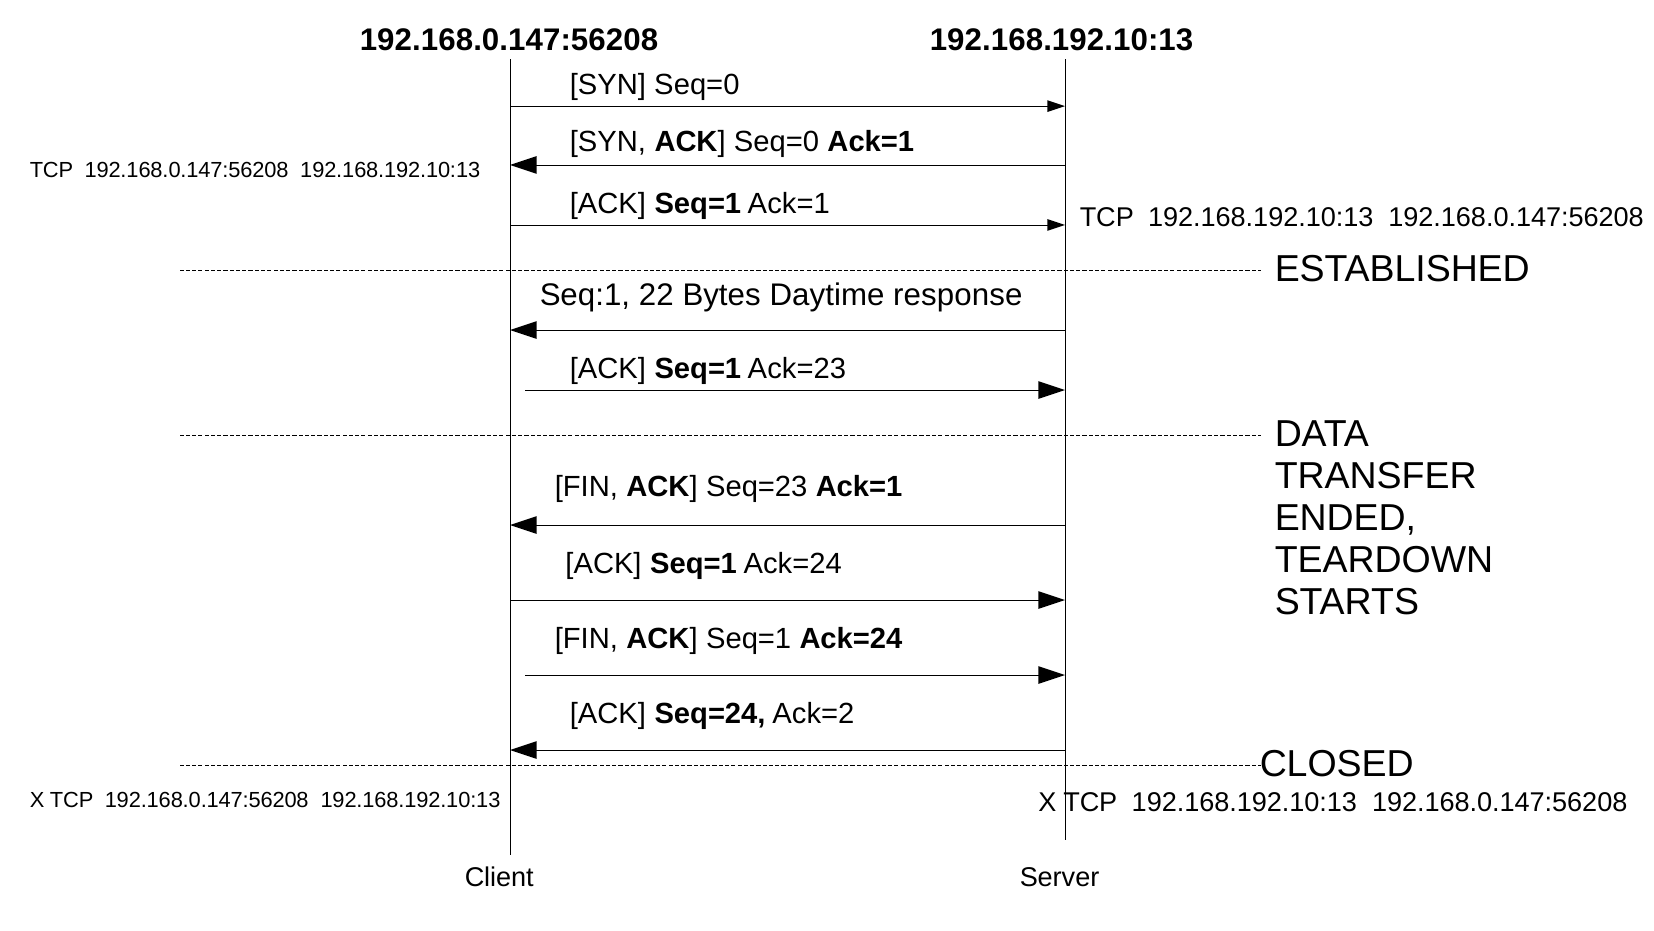

192.168.0.147:56208
192.168.192.10:13
[SYN] Seq=0
[SYN, ACK] Seq=0 Ack=1
TCP 192.168.0.147:56208 192.168.192.10:13
[ACK] Seq=1 Ack=1
TCP 192.168.192.10:13 192.168.0.147:56208
ESTABLISHED
Seq:1, 22 Bytes Daytime response
[ACK] Seq=1 Ack=23
DATA TRANSFER ENDED, TEARDOWN STARTS
[FIN, ACK] Seq=23 Ack=1
[ACK] Seq=1 Ack=24
[FIN, ACK] Seq=1 Ack=24
[ACK] Seq=24, Ack=2
CLOSED
X TCP 192.168.0.147:56208 192.168.192.10:13
X TCP 192.168.192.10:13 192.168.0.147:56208
Client
Server